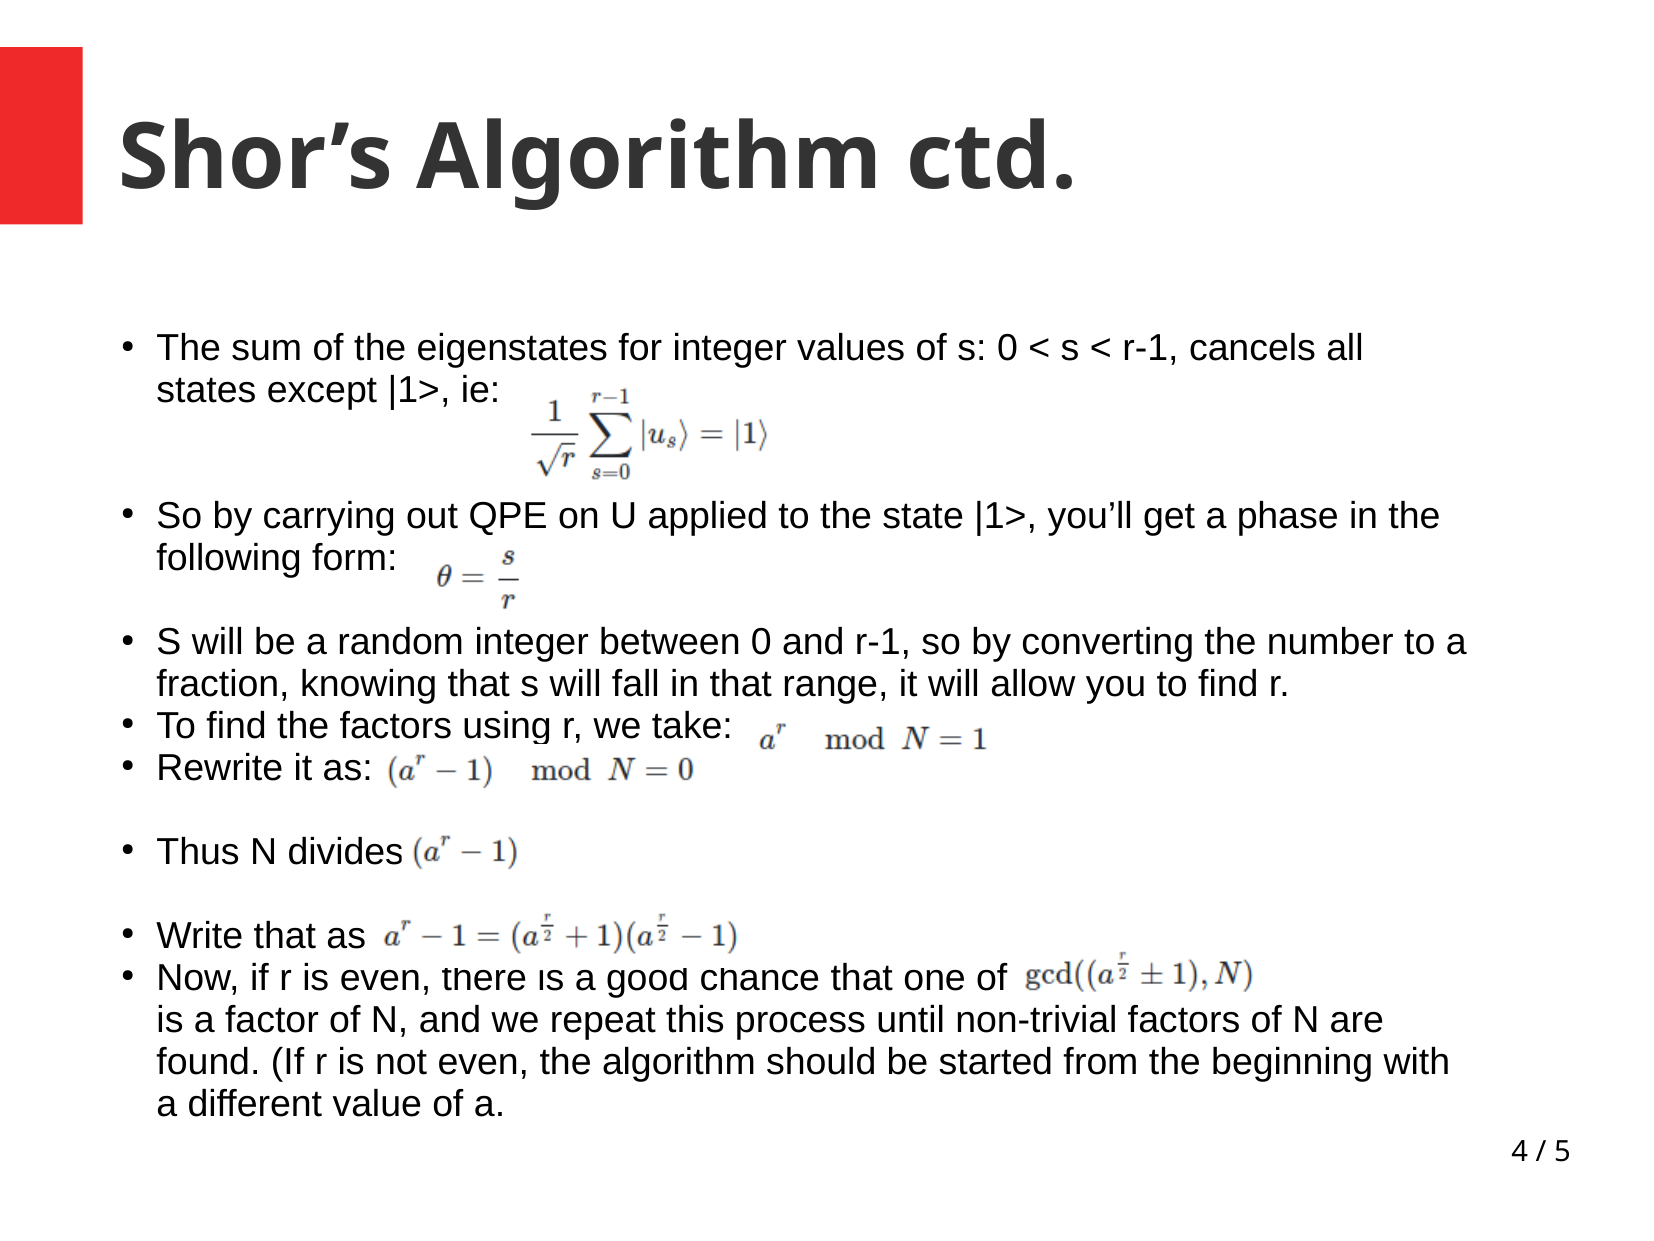

# Shor’s Algorithm ctd.
The sum of the eigenstates for integer values of s: 0 < s < r-1, cancels all states except |1>, ie:
So by carrying out QPE on U applied to the state |1>, you’ll get a phase in the following form:
S will be a random integer between 0 and r-1, so by converting the number to a fraction, knowing that s will fall in that range, it will allow you to find r.
To find the factors using r, we take:
Rewrite it as:
Thus N divides
Write that as
Now, if r is even, there is a good chance that one of
is a factor of N, and we repeat this process until non-trivial factors of N are found. (If r is not even, the algorithm should be started from the beginning with a different value of a.
4